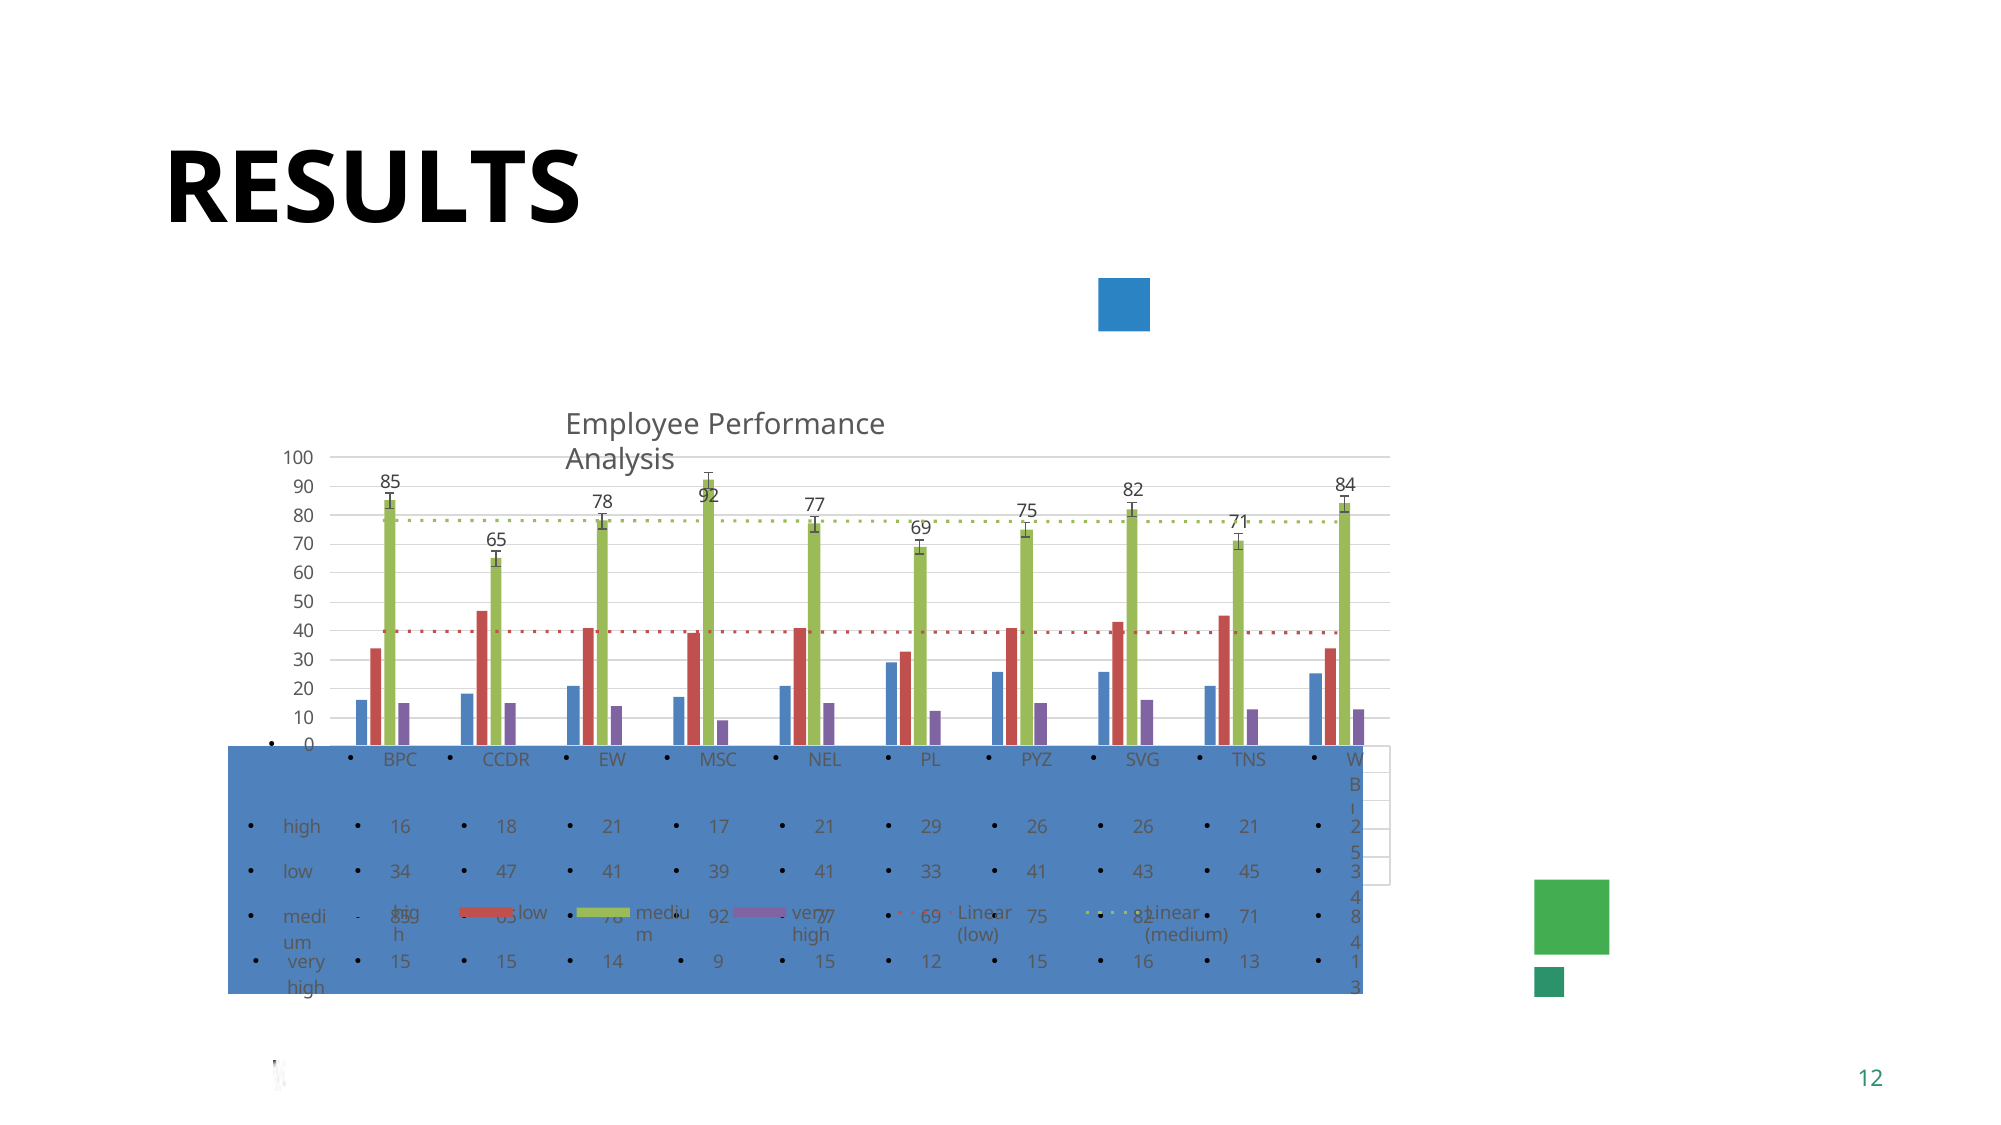

# RESULTS
Employee Performance Analysis
92
100
90
85
84
82
78
77
80
70
60
50
40
30
20
10
75
71
69
65
| 0 | BPC | CCDR | EW | MSC | NEL | PL | PYZ | SVG | TNS | WBL |
| --- | --- | --- | --- | --- | --- | --- | --- | --- | --- | --- |
| high | 16 | 18 | 21 | 17 | 21 | 29 | 26 | 26 | 21 | 25 |
| low | 34 | 47 | 41 | 39 | 41 | 33 | 41 | 43 | 45 | 34 |
| medium | 85 | 65 | 78 | 92 | 77 | 69 | 75 | 82 | 71 | 84 |
| very high | 15 | 15 | 14 | 9 | 15 | 12 | 15 | 16 | 13 | 13 |
high
low
medium
very high
Linear (low)
Linear (medium)